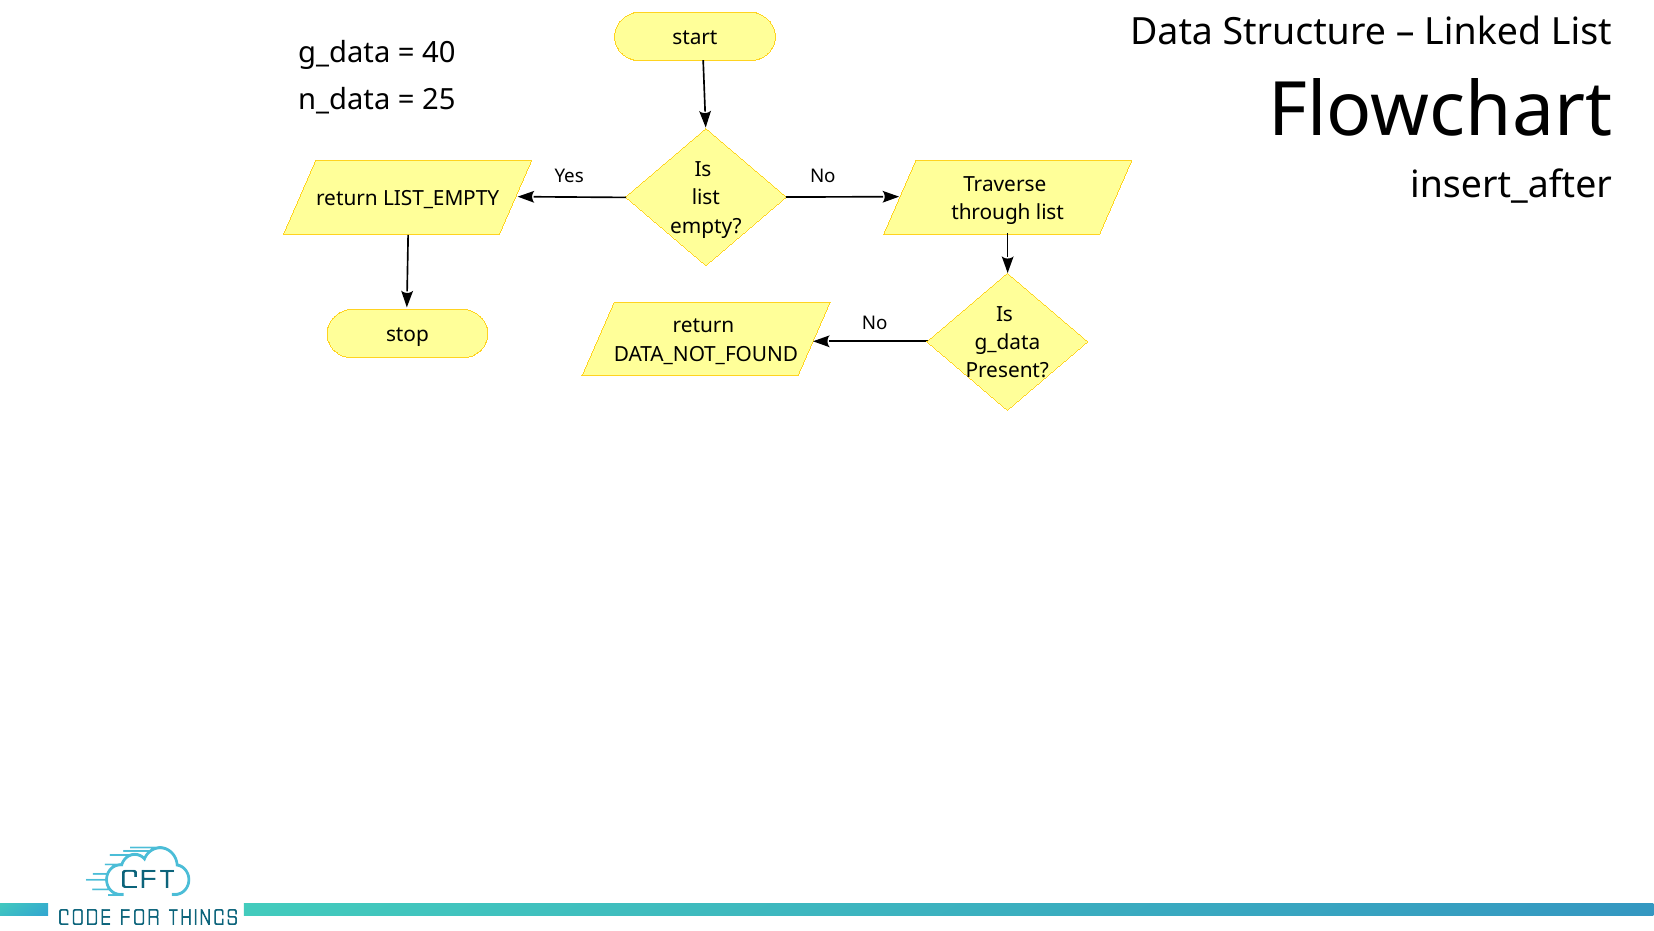

# Data Structure – Linked List Flowchart insert_after
start
g_data = 40
n_data = 25
Is
list
empty?
No
Yes
return LIST_EMPTY
Traverse
through list
Is
g_data
Present?
return
DATA_NOT_FOUND
No
stop
2